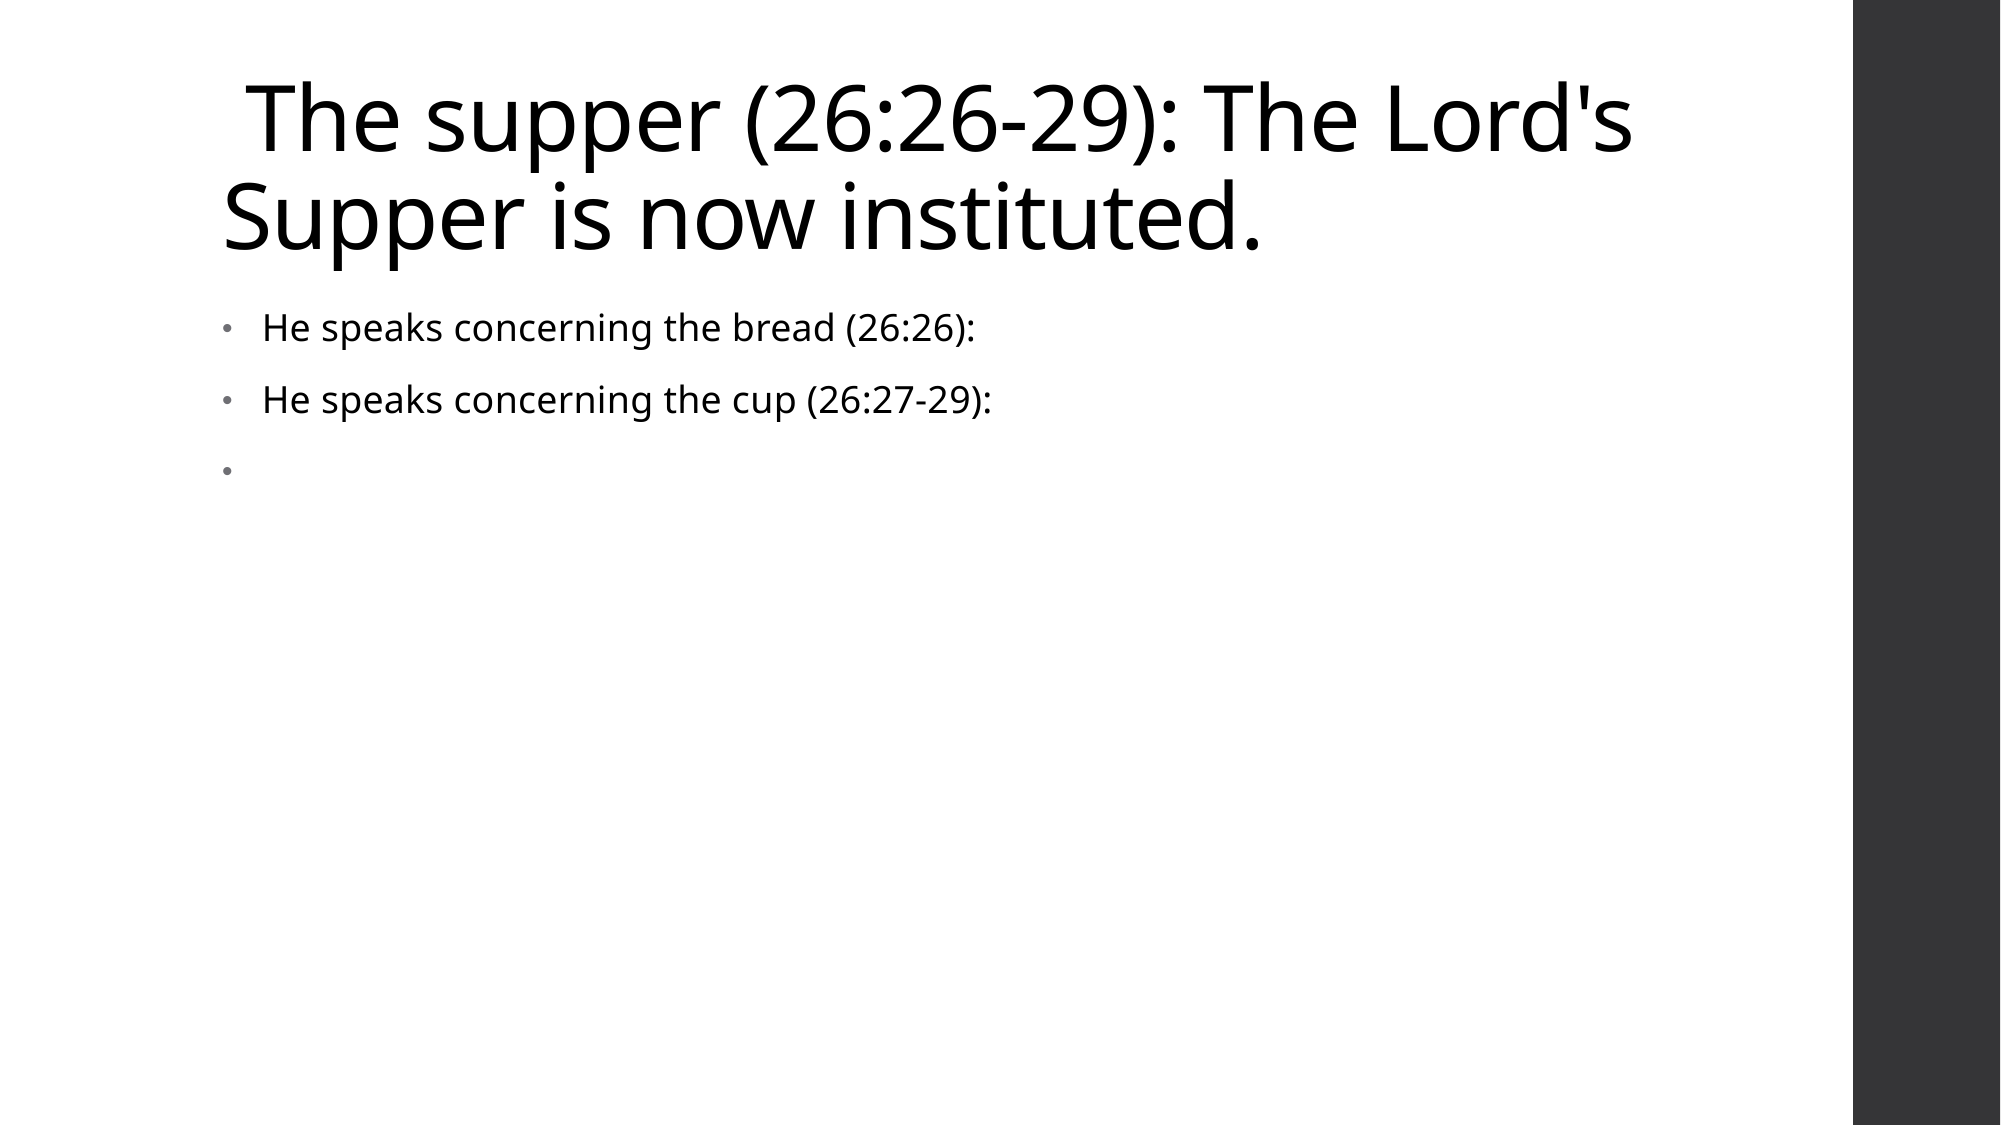

# The supper (26:26-29): The Lord's Supper is now instituted.
 He speaks concerning the bread (26:26):
 He speaks concerning the cup (26:27-29):